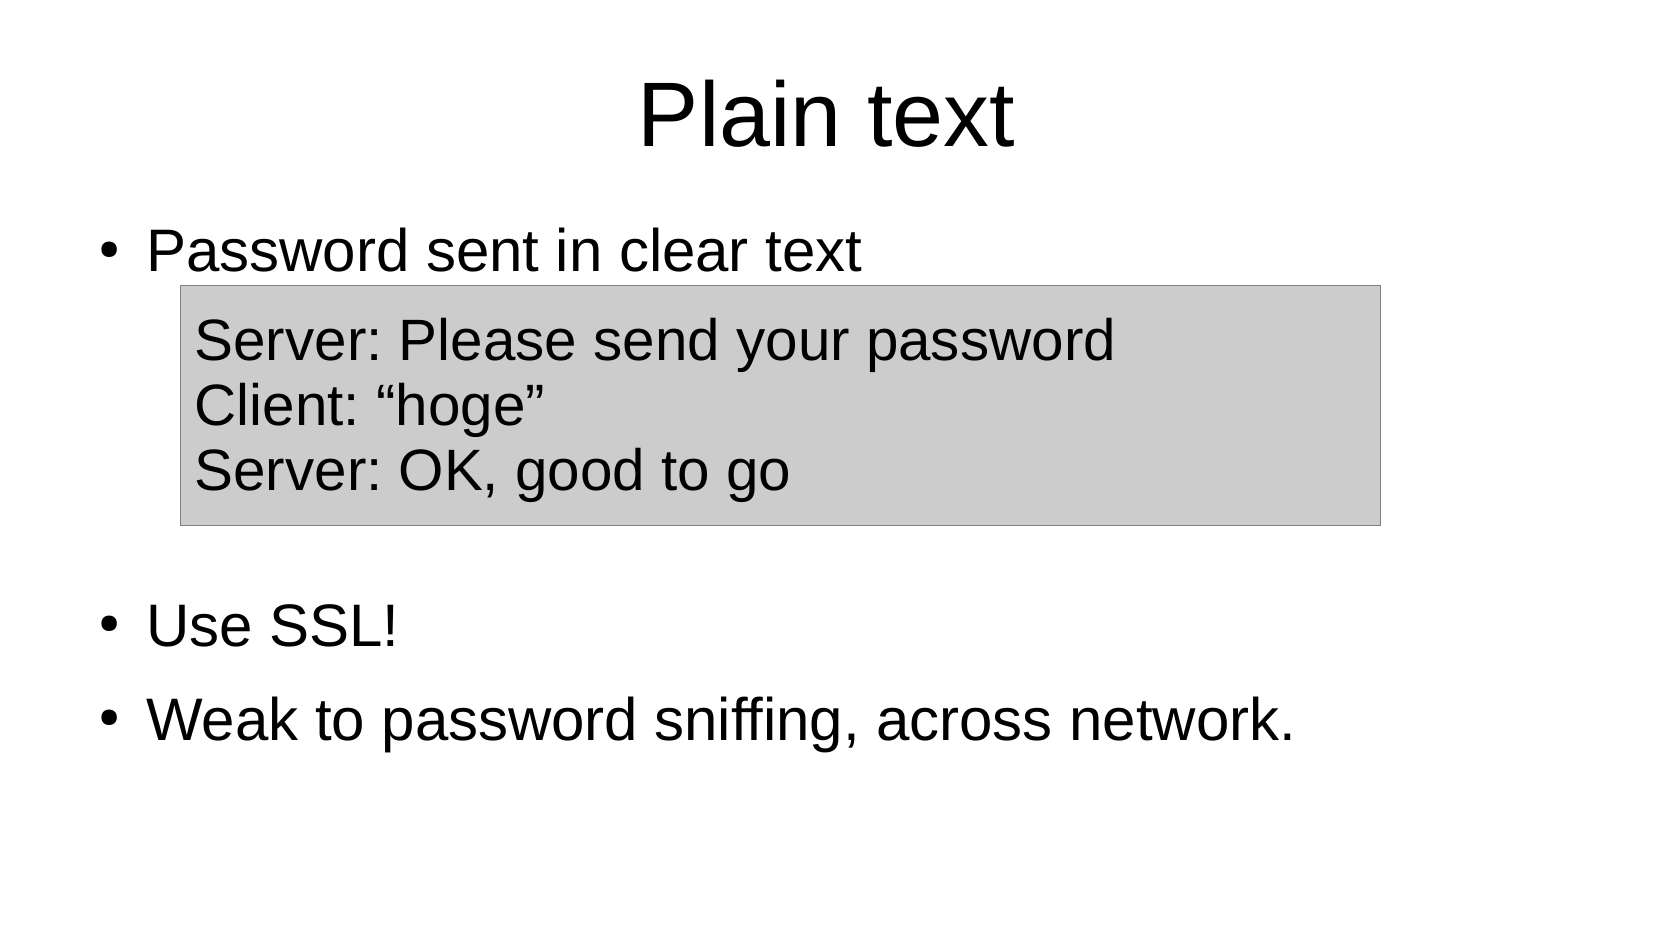

# Plain text
Password sent in clear text
Use SSL!
Weak to password sniffing, across network.
Server: Please send your password
Client: “hoge”
Server: OK, good to go